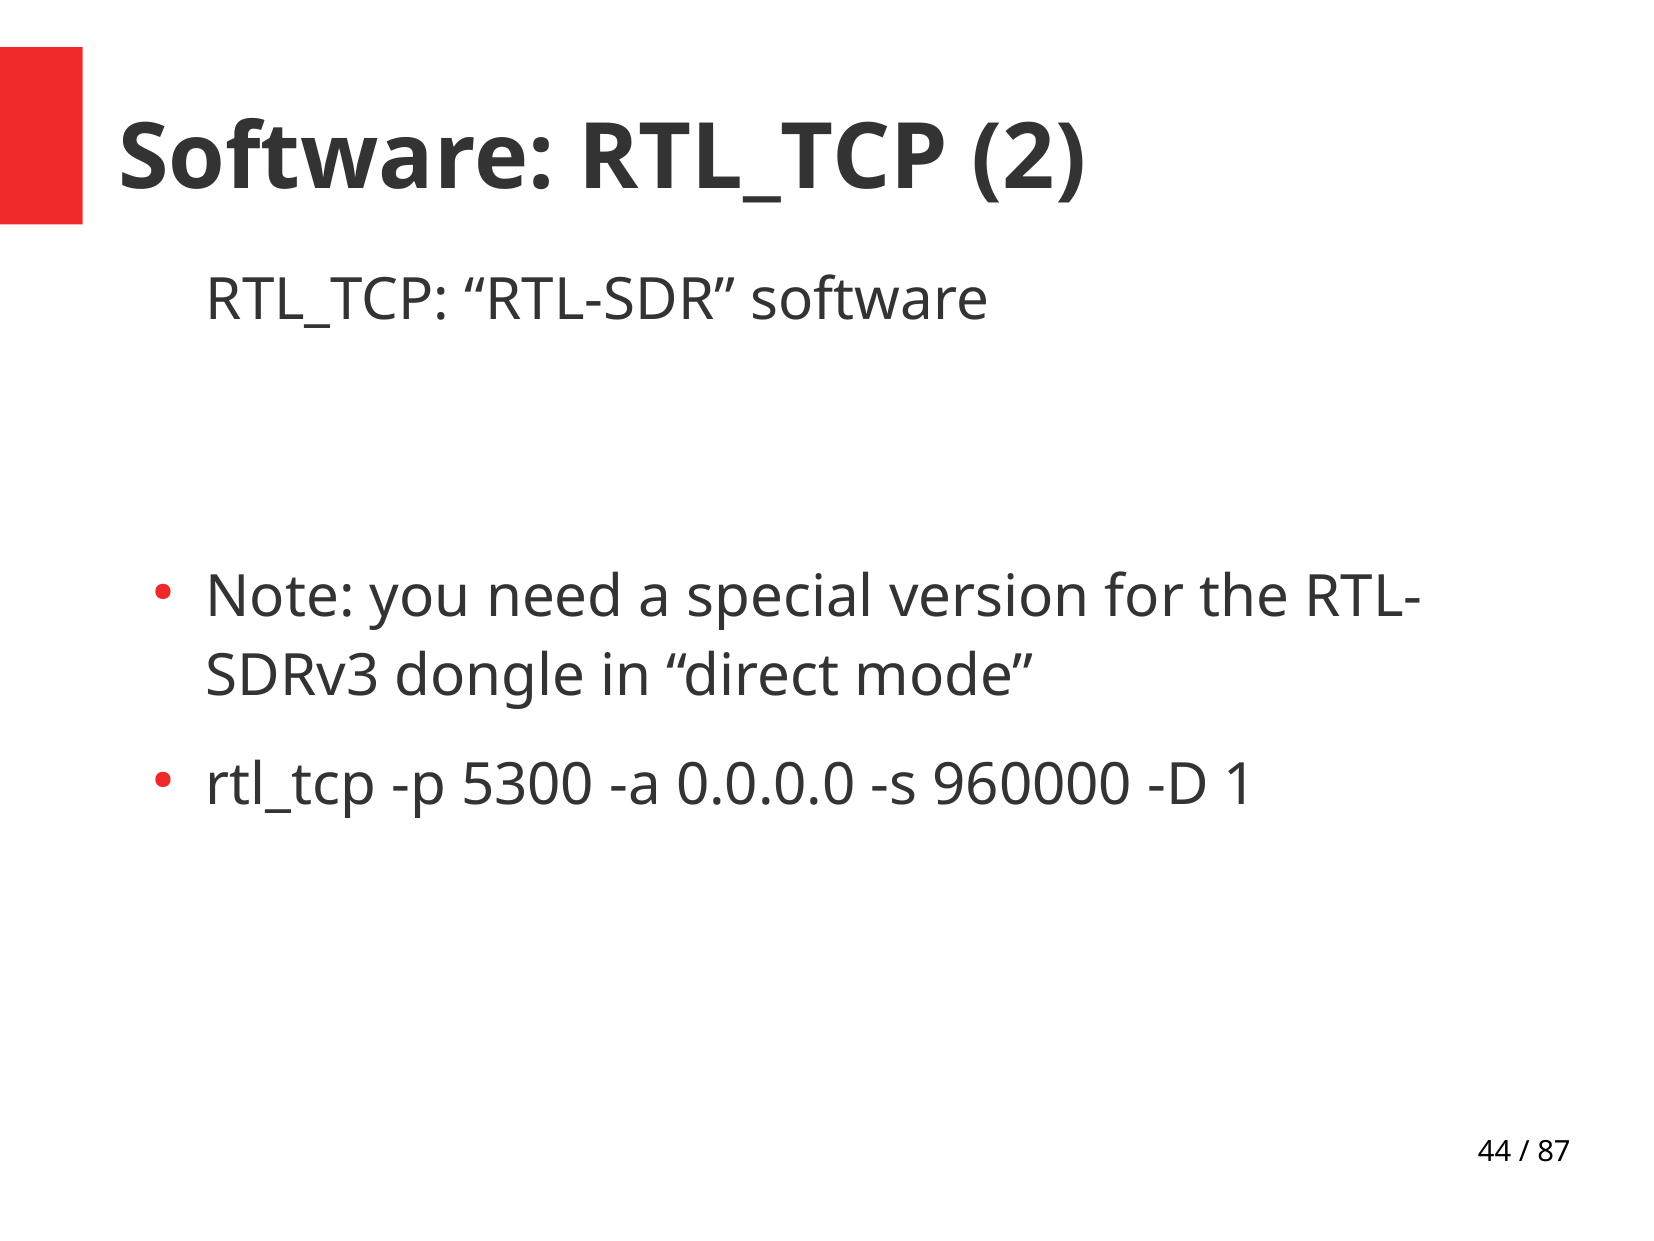

# Software: RTL_TCP (2)
RTL_TCP: “RTL-SDR” software
Note: you need a special version for the RTL-SDRv3 dongle in “direct mode”
rtl_tcp -p 5300 -a 0.0.0.0 -s 960000 -D 1
44